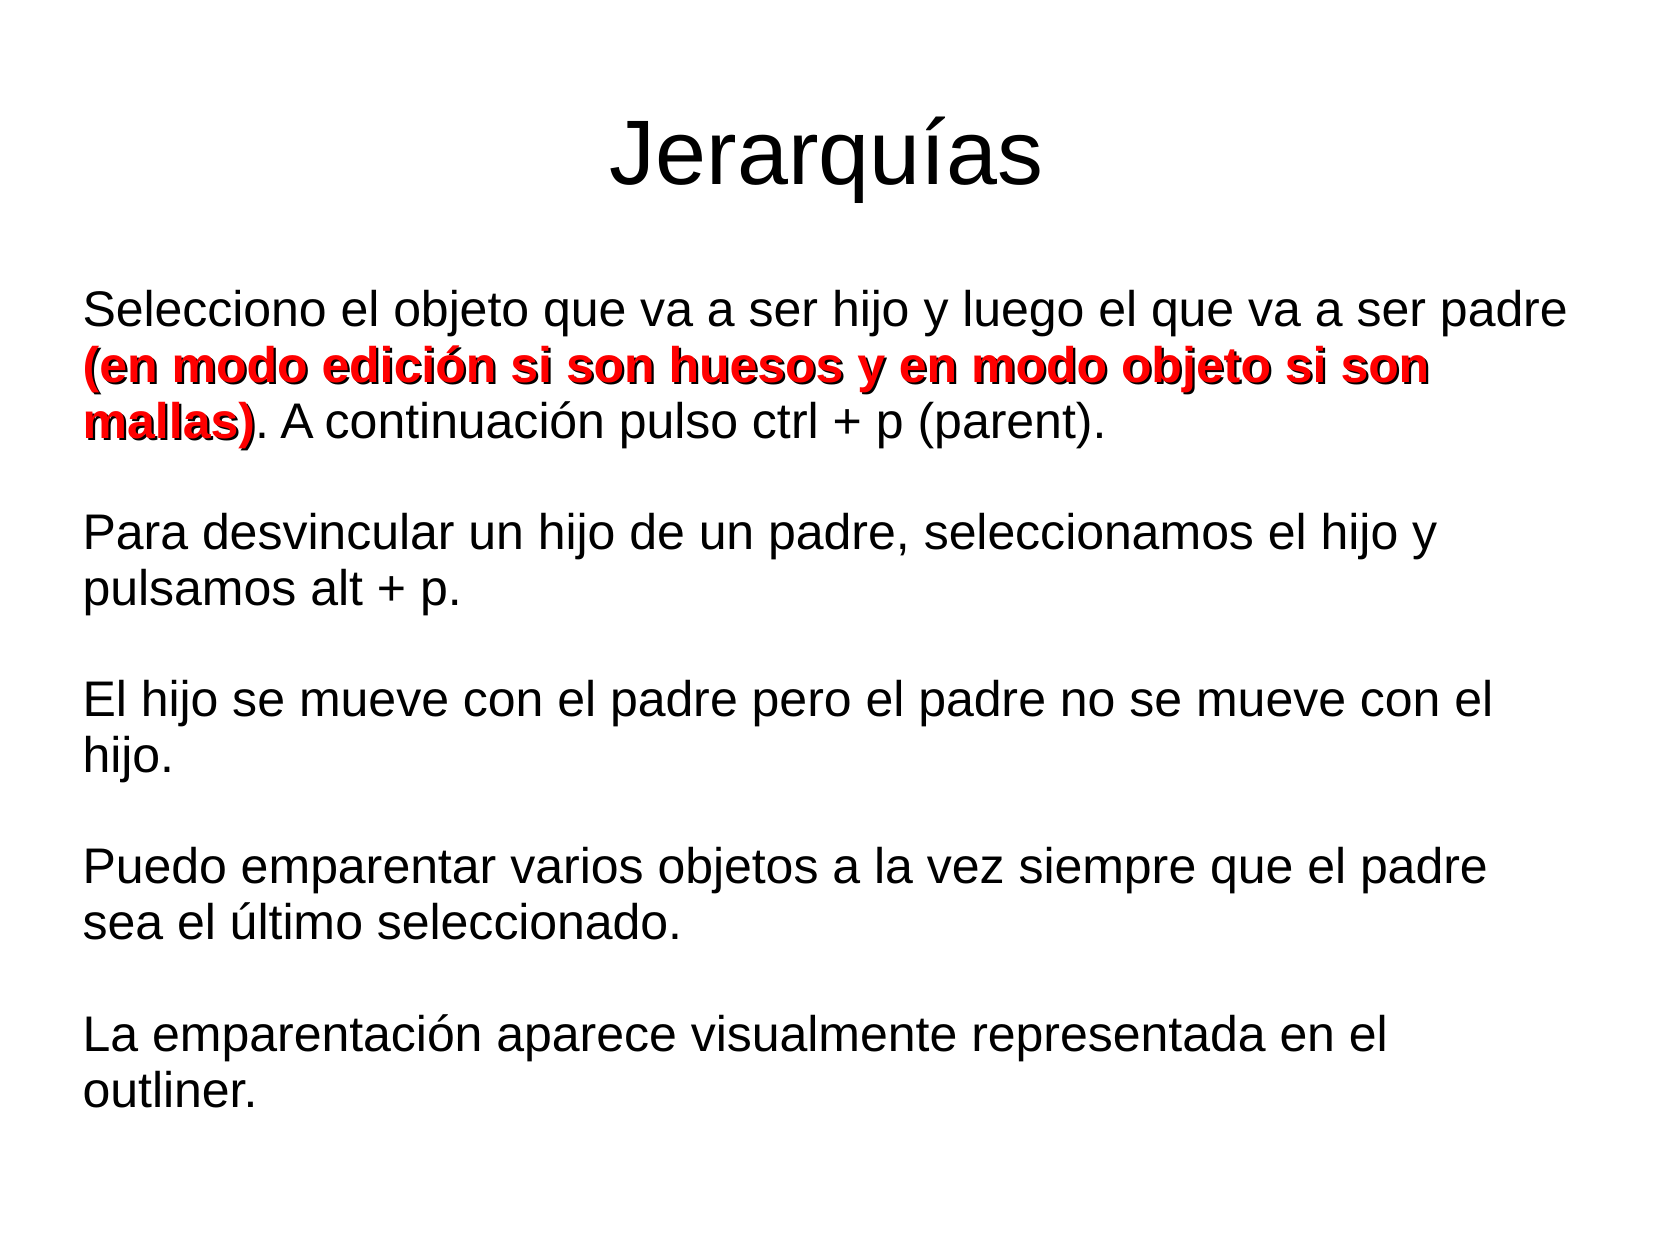

# Jerarquías
Selecciono el objeto que va a ser hijo y luego el que va a ser padre (en modo edición si son huesos y en modo objeto si son mallas). A continuación pulso ctrl + p (parent).
Para desvincular un hijo de un padre, seleccionamos el hijo y pulsamos alt + p.
El hijo se mueve con el padre pero el padre no se mueve con el hijo.
Puedo emparentar varios objetos a la vez siempre que el padre sea el último seleccionado.
La emparentación aparece visualmente representada en el outliner.